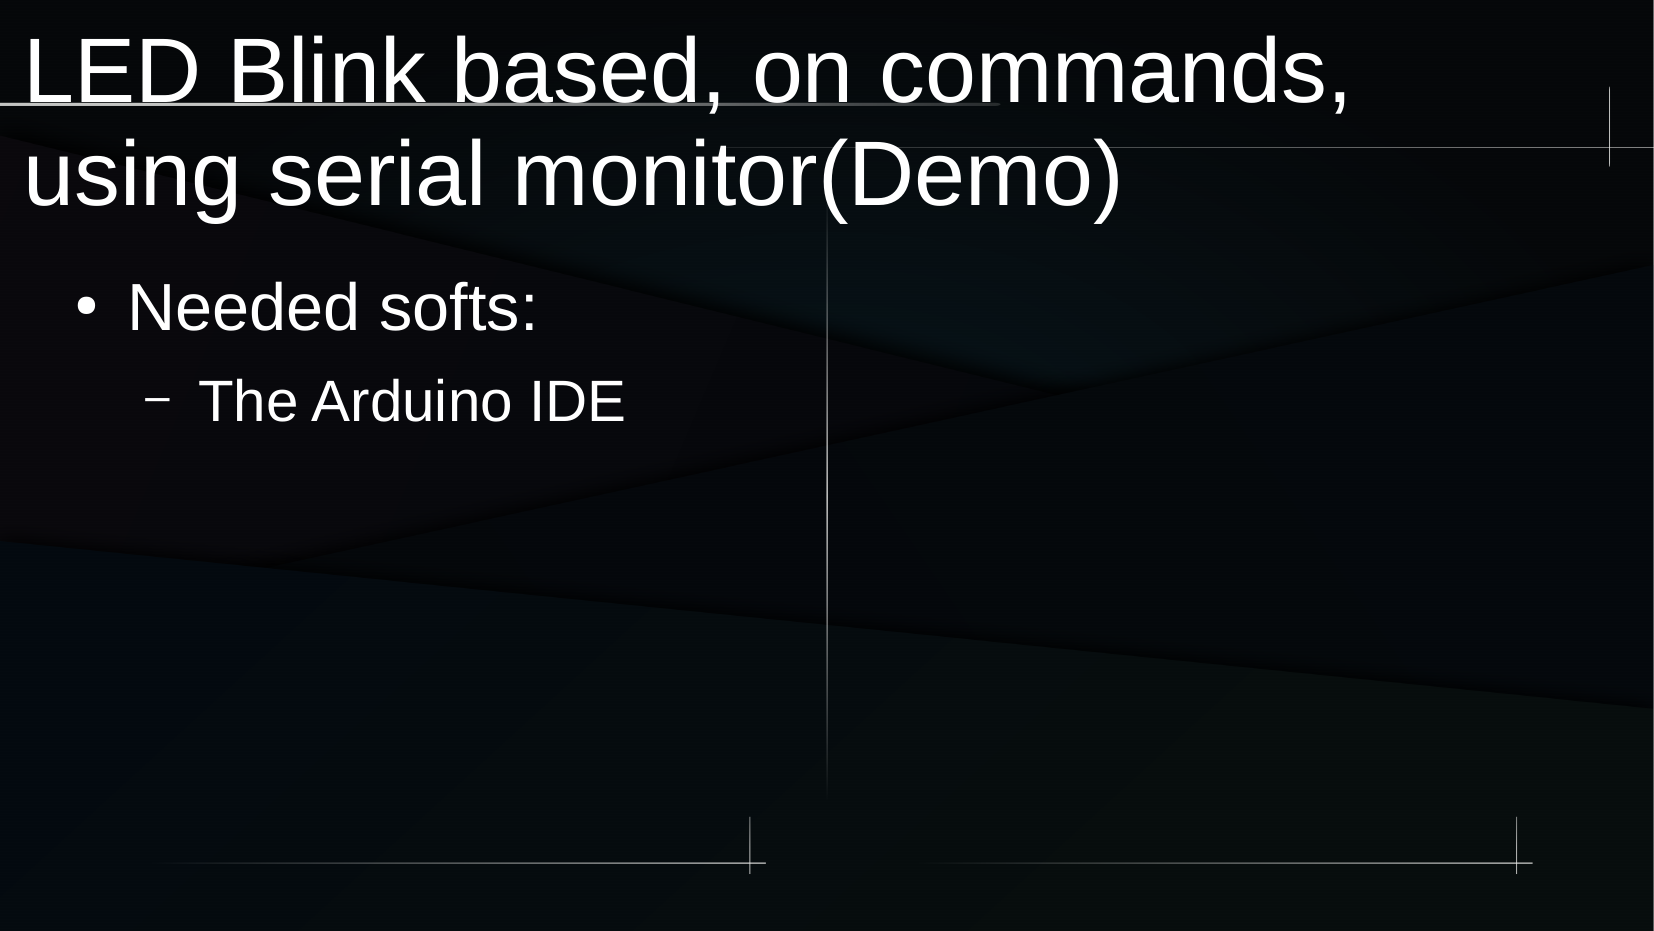

# LED Blink based, on commands, using serial monitor(Demo)
Needed softs:
The Arduino IDE